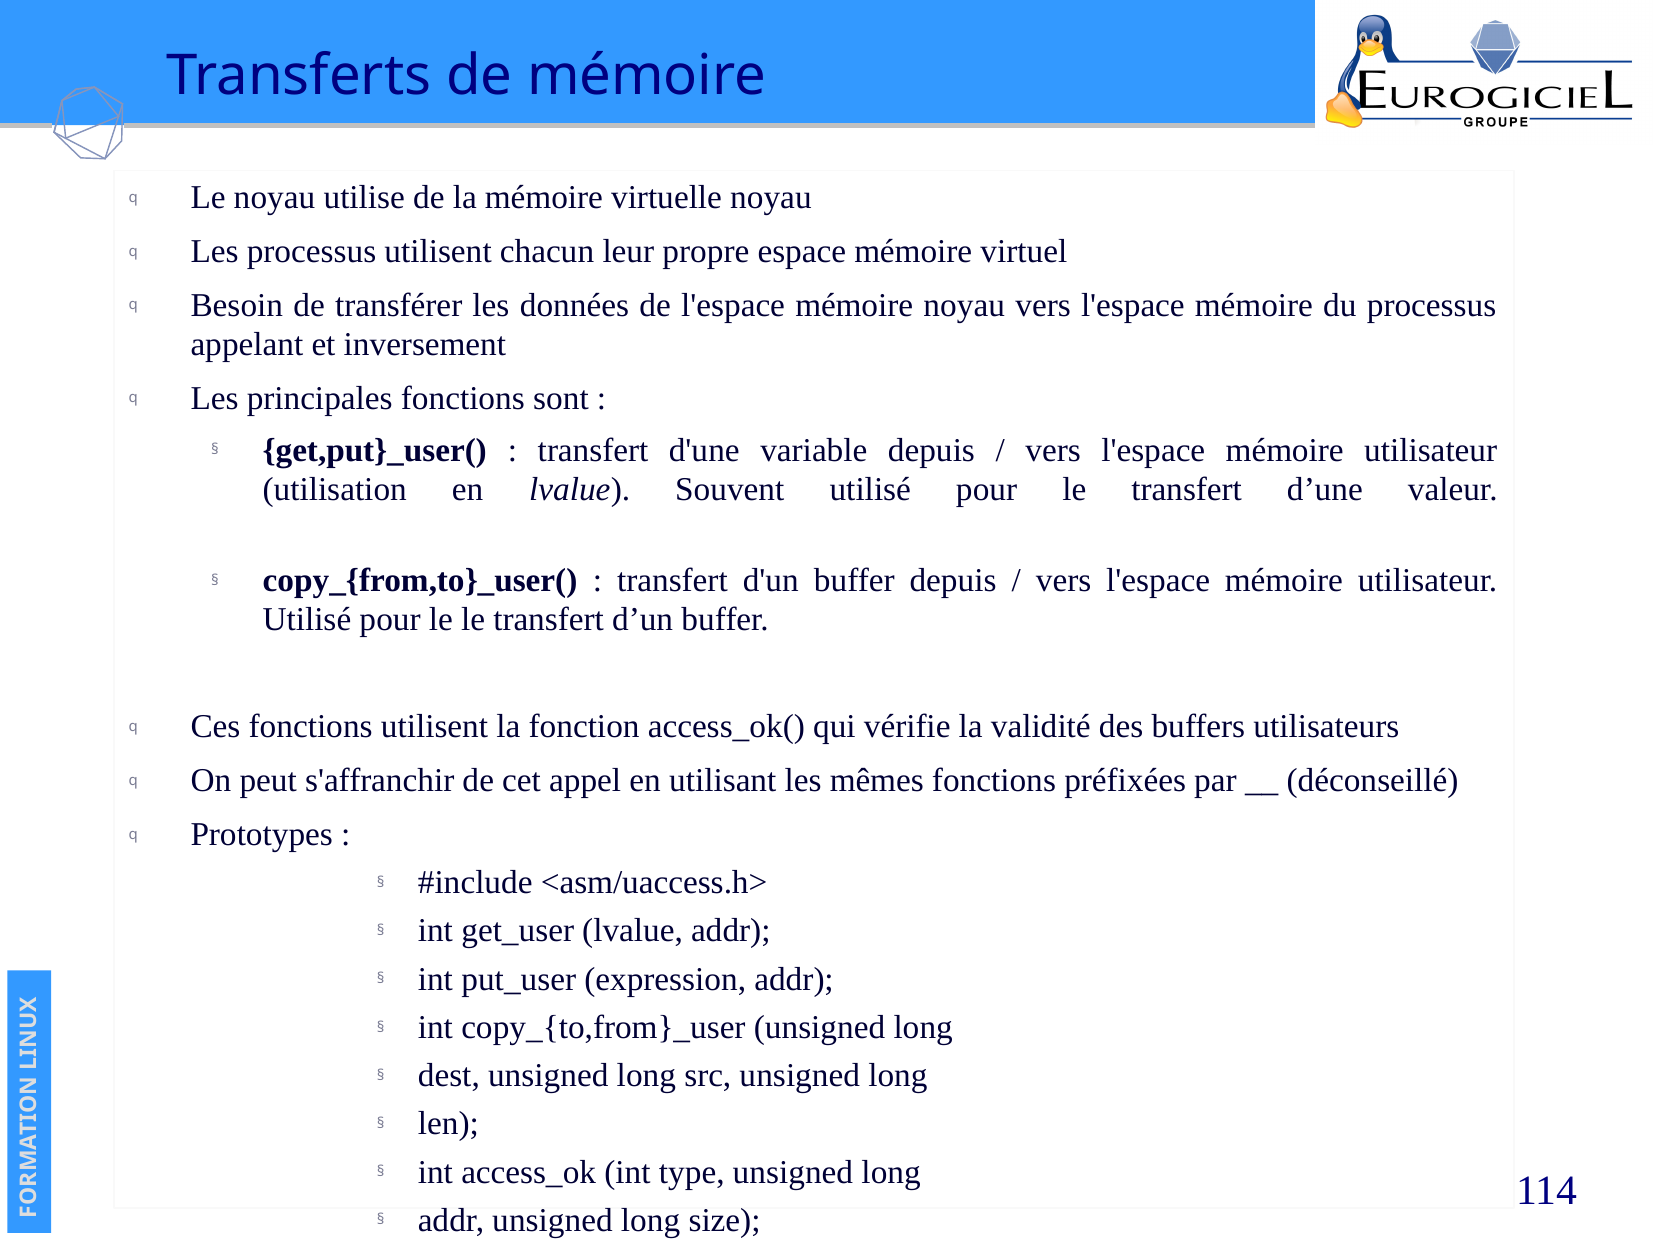

# Transferts de mémoire
Le noyau utilise de la mémoire virtuelle noyau
Les processus utilisent chacun leur propre espace mémoire virtuel
Besoin de transférer les données de l'espace mémoire noyau vers l'espace mémoire du processus appelant et inversement
Les principales fonctions sont :
{get,put}_user() : transfert d'une variable depuis / vers l'espace mémoire utilisateur (utilisation en lvalue). Souvent utilisé pour le transfert d’une valeur.
copy_{from,to}_user() : transfert d'un buffer depuis / vers l'espace mémoire utilisateur. Utilisé pour le le transfert d’un buffer.
Ces fonctions utilisent la fonction access_ok() qui vérifie la validité des buffers utilisateurs
On peut s'affranchir de cet appel en utilisant les mêmes fonctions préfixées par __ (déconseillé)
Prototypes :
#include <asm/uaccess.h>
int get_user (lvalue, addr);
int put_user (expression, addr);
int copy_{to,from}_user (unsigned long
dest, unsigned long src, unsigned long
len);
int access_ok (int type, unsigned long
addr, unsigned long size);